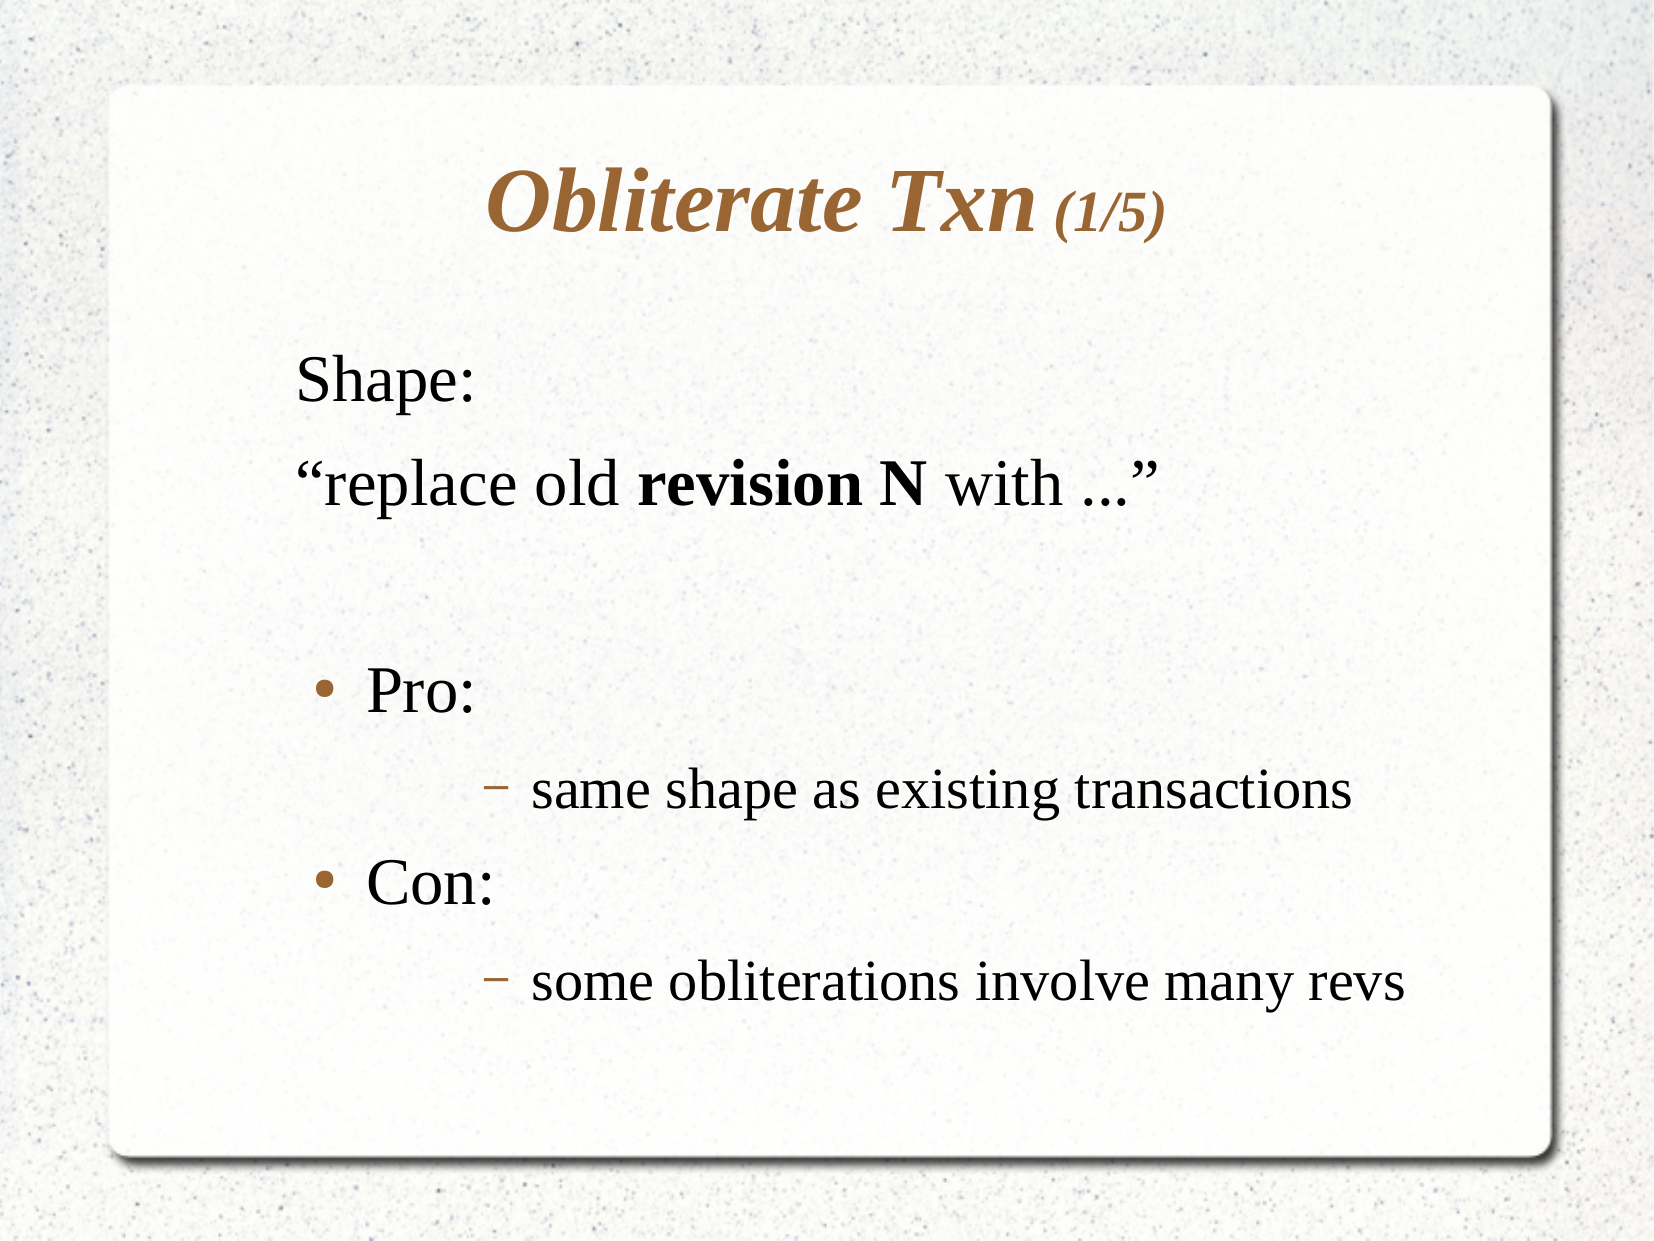

# Obliterate Txn (1/5)
Shape:
“replace old revision N with ...”
Pro:
same shape as existing transactions
Con:
some obliterations involve many revs